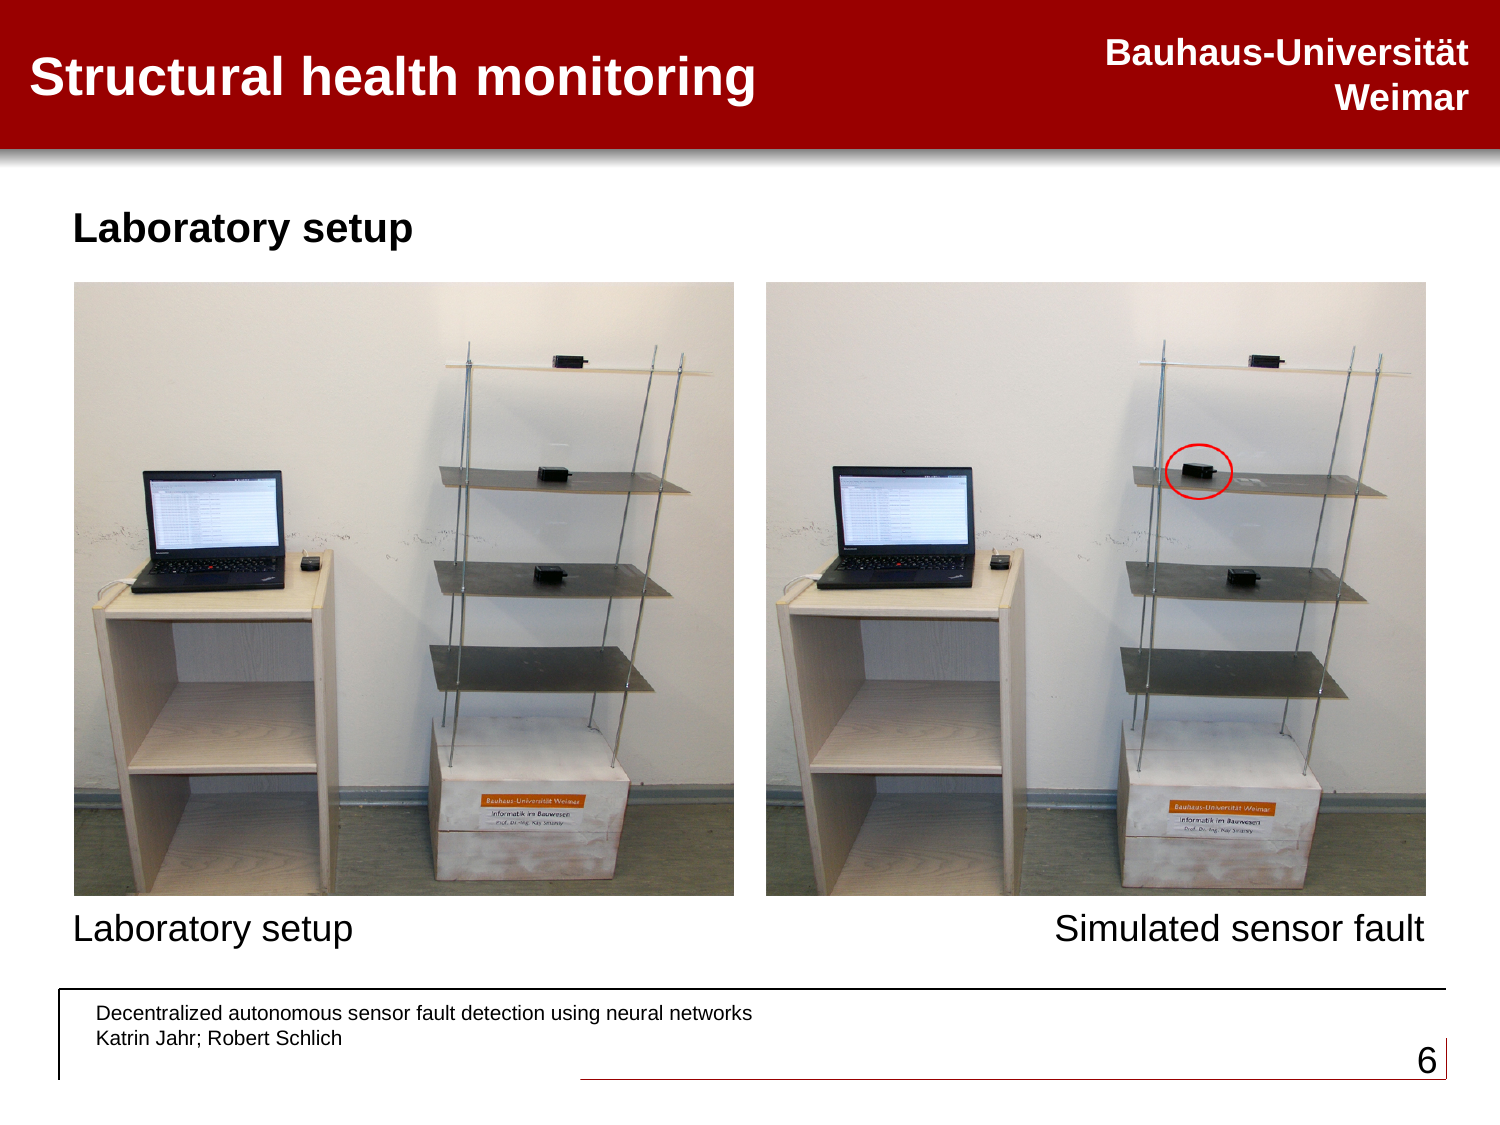

Structural health monitoring
Laboratory setup
Laboratory setup								 Simulated sensor fault